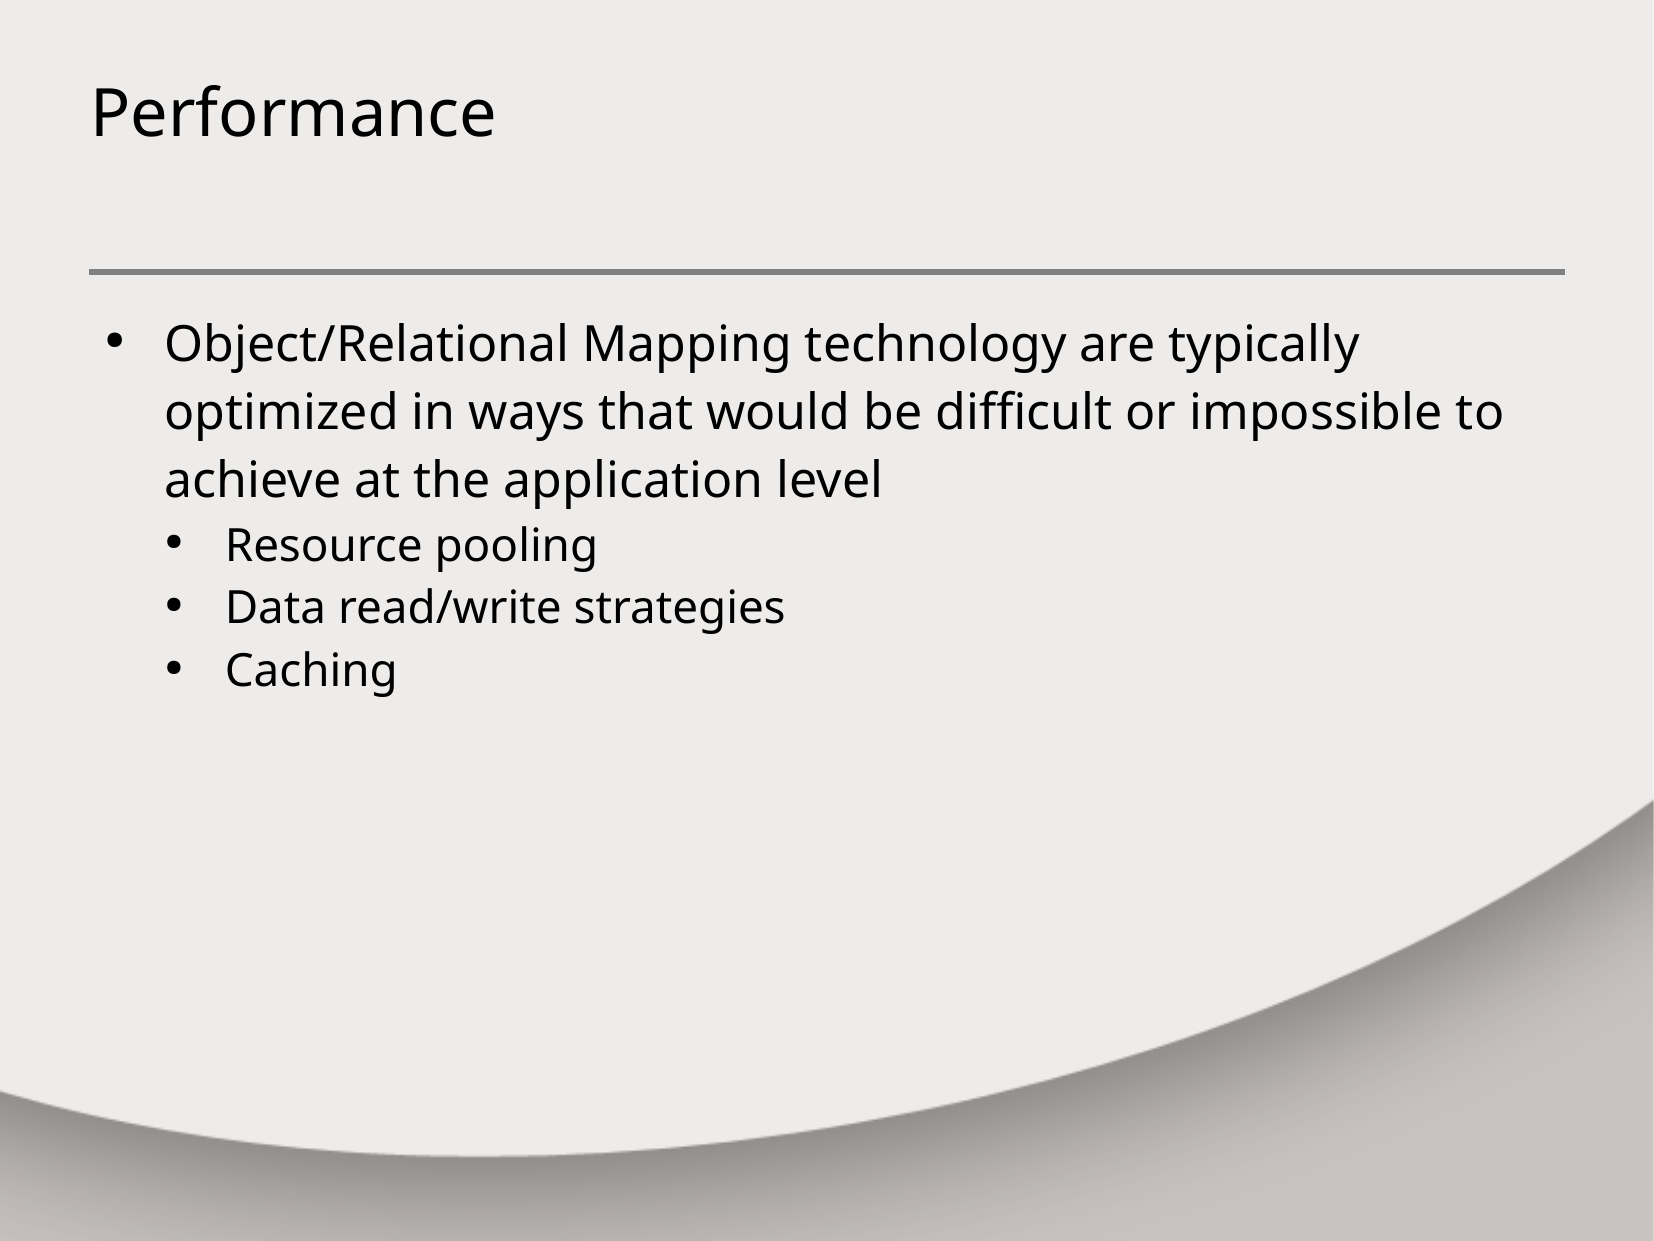

# Performance
Object/Relational Mapping technology are typically optimized in ways that would be difficult or impossible to achieve at the application level
Resource pooling
Data read/write strategies
Caching